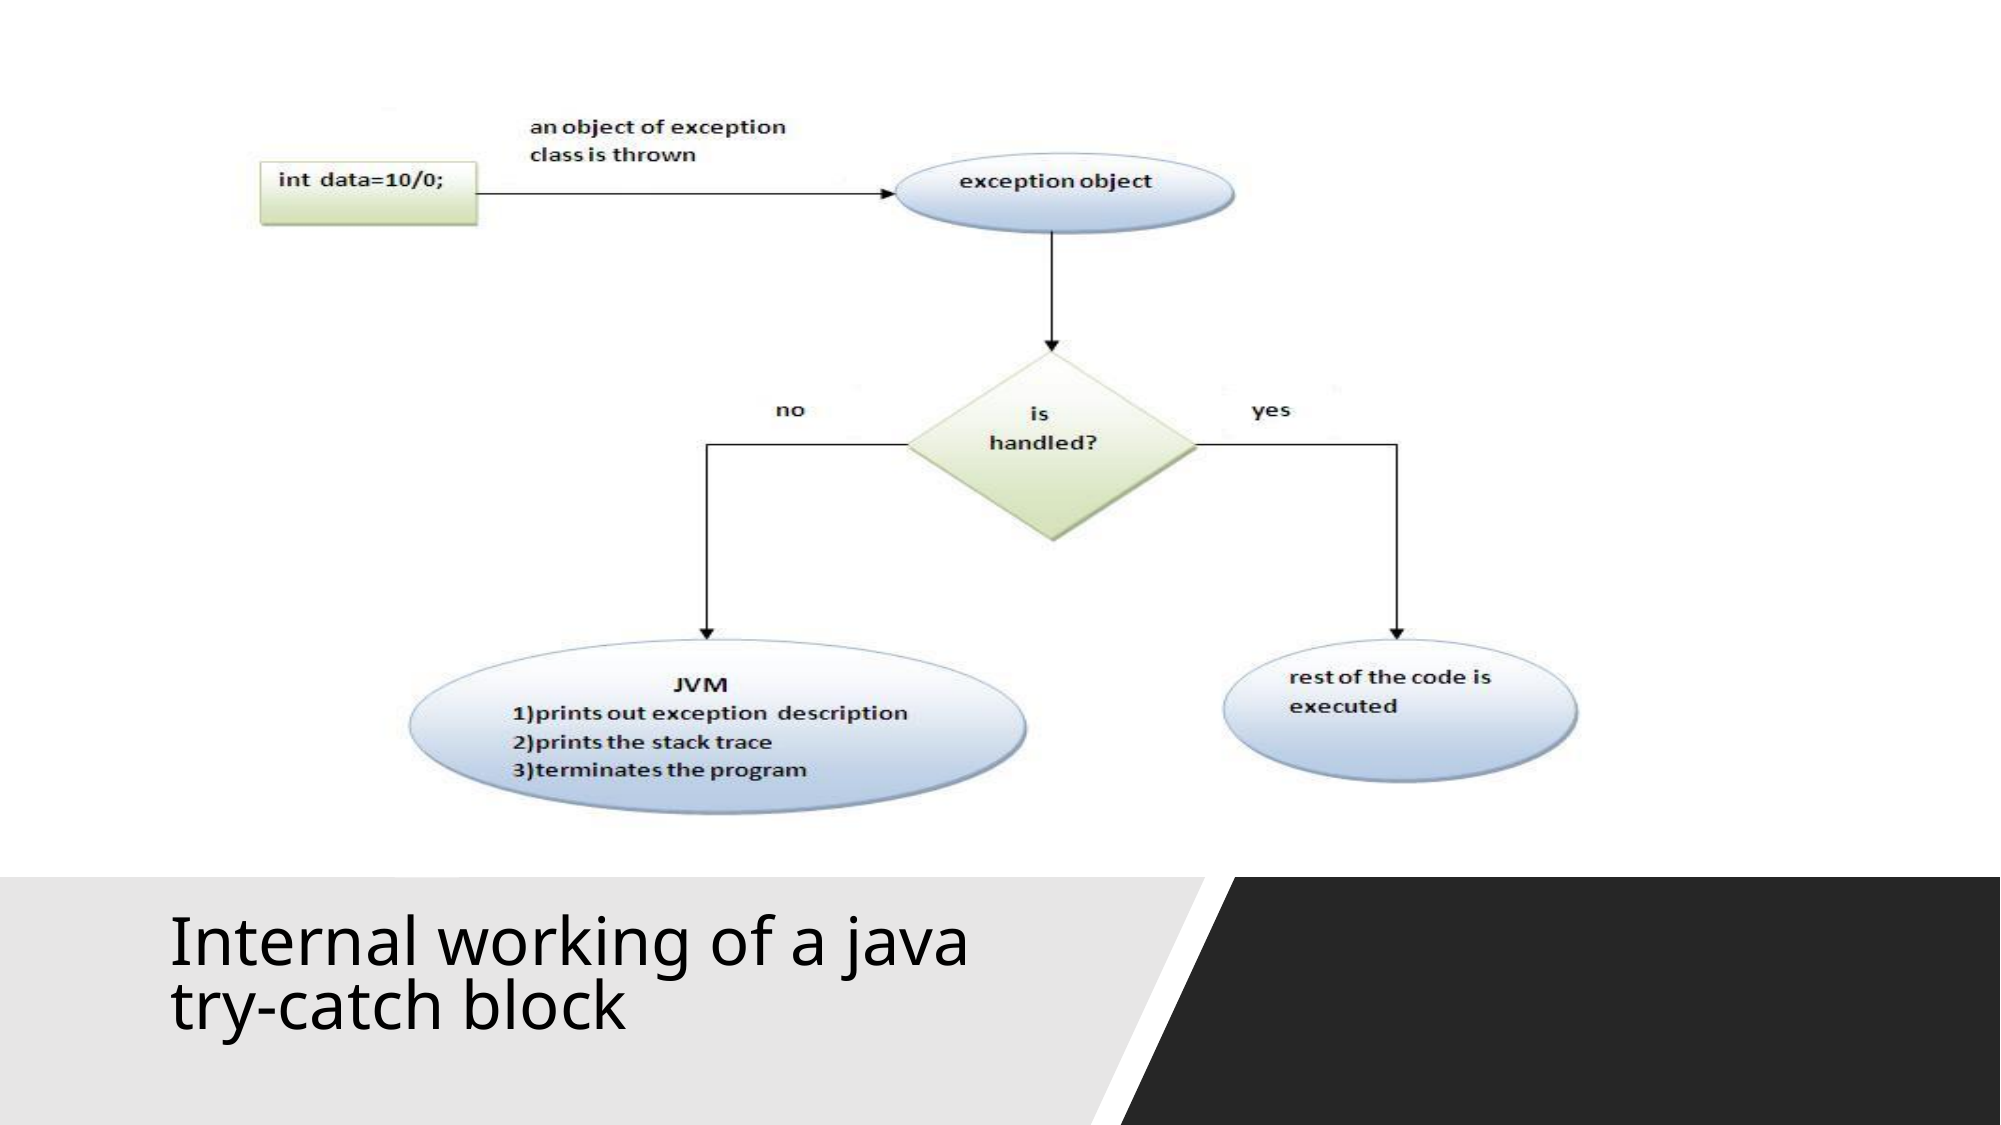

# Internal working of a java try-catch block